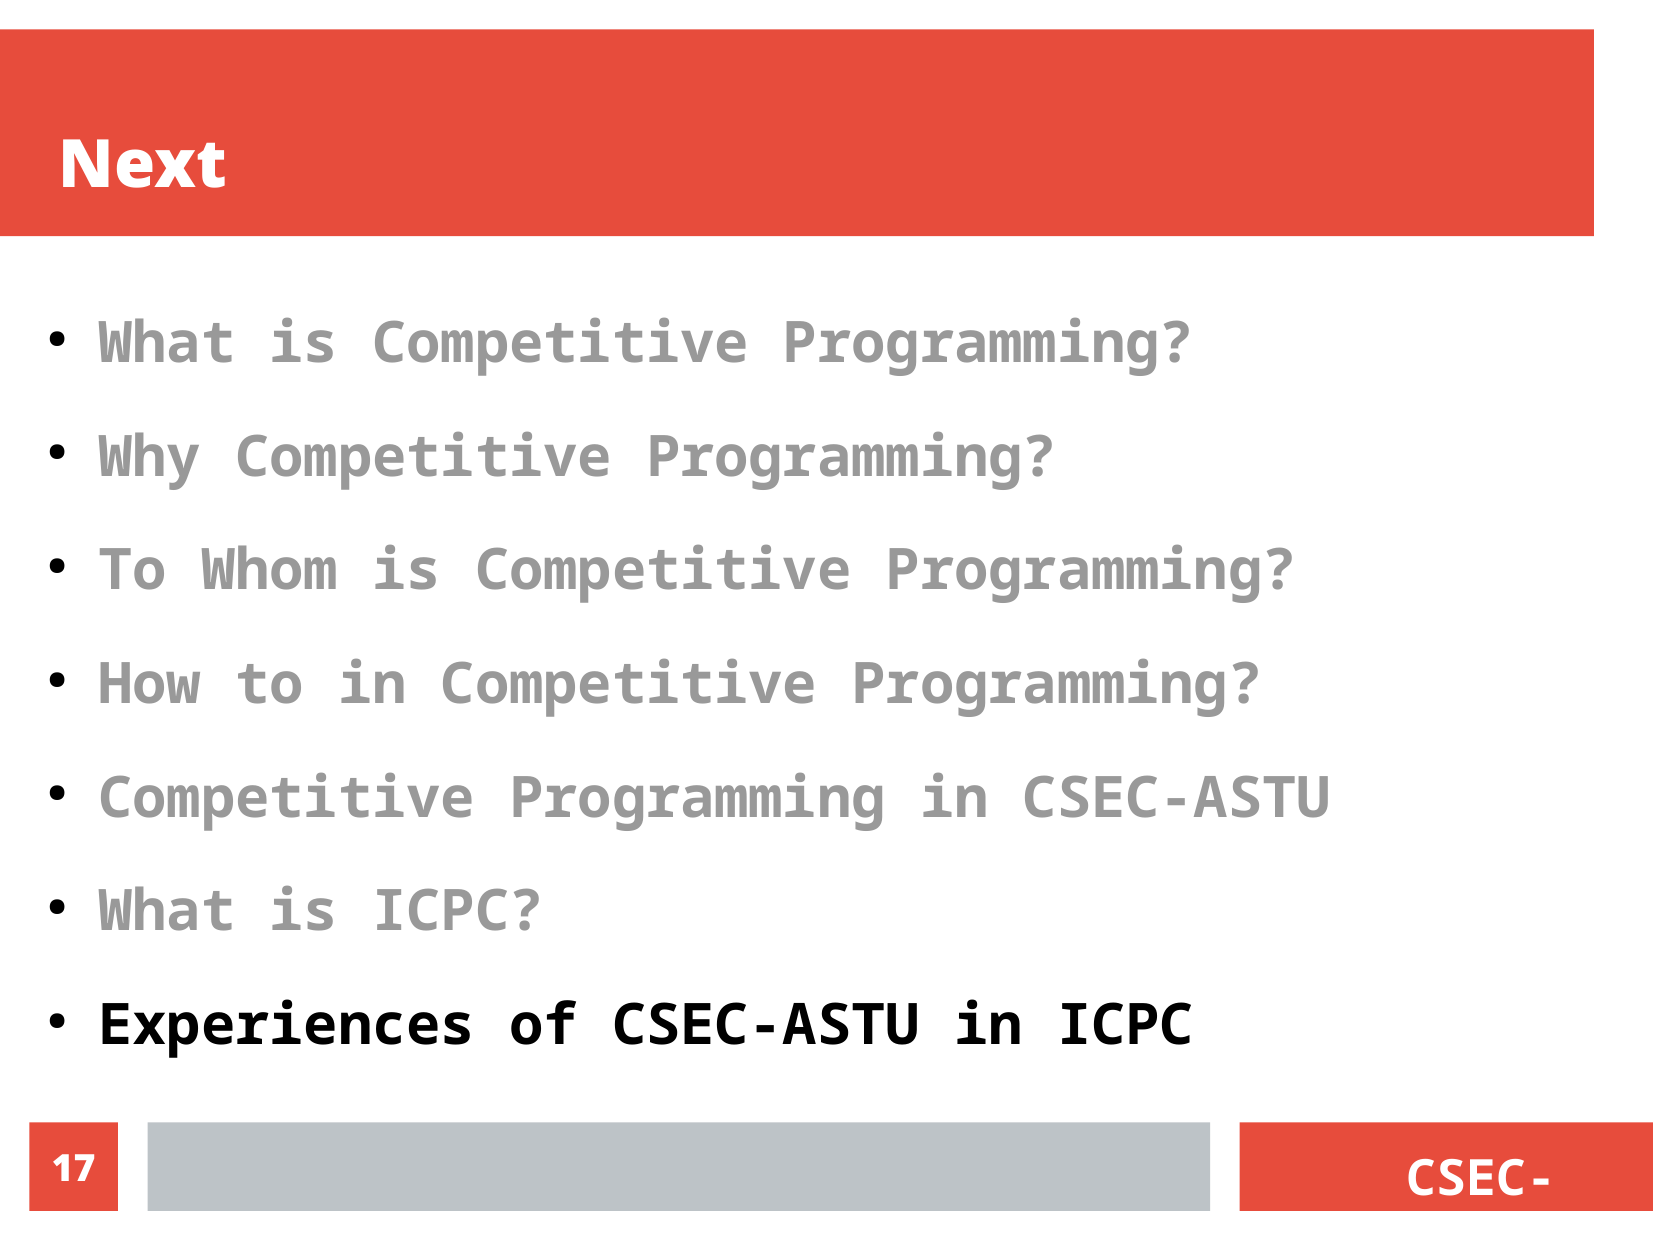

# Next
 What is Competitive Programming?
 Why Competitive Programming?
 To Whom is Competitive Programming?
 How to in Competitive Programming?
 Competitive Programming in CSEC-ASTU
 What is ICPC?
 Experiences of CSEC-ASTU in ICPC
17
CSEC-ASTU